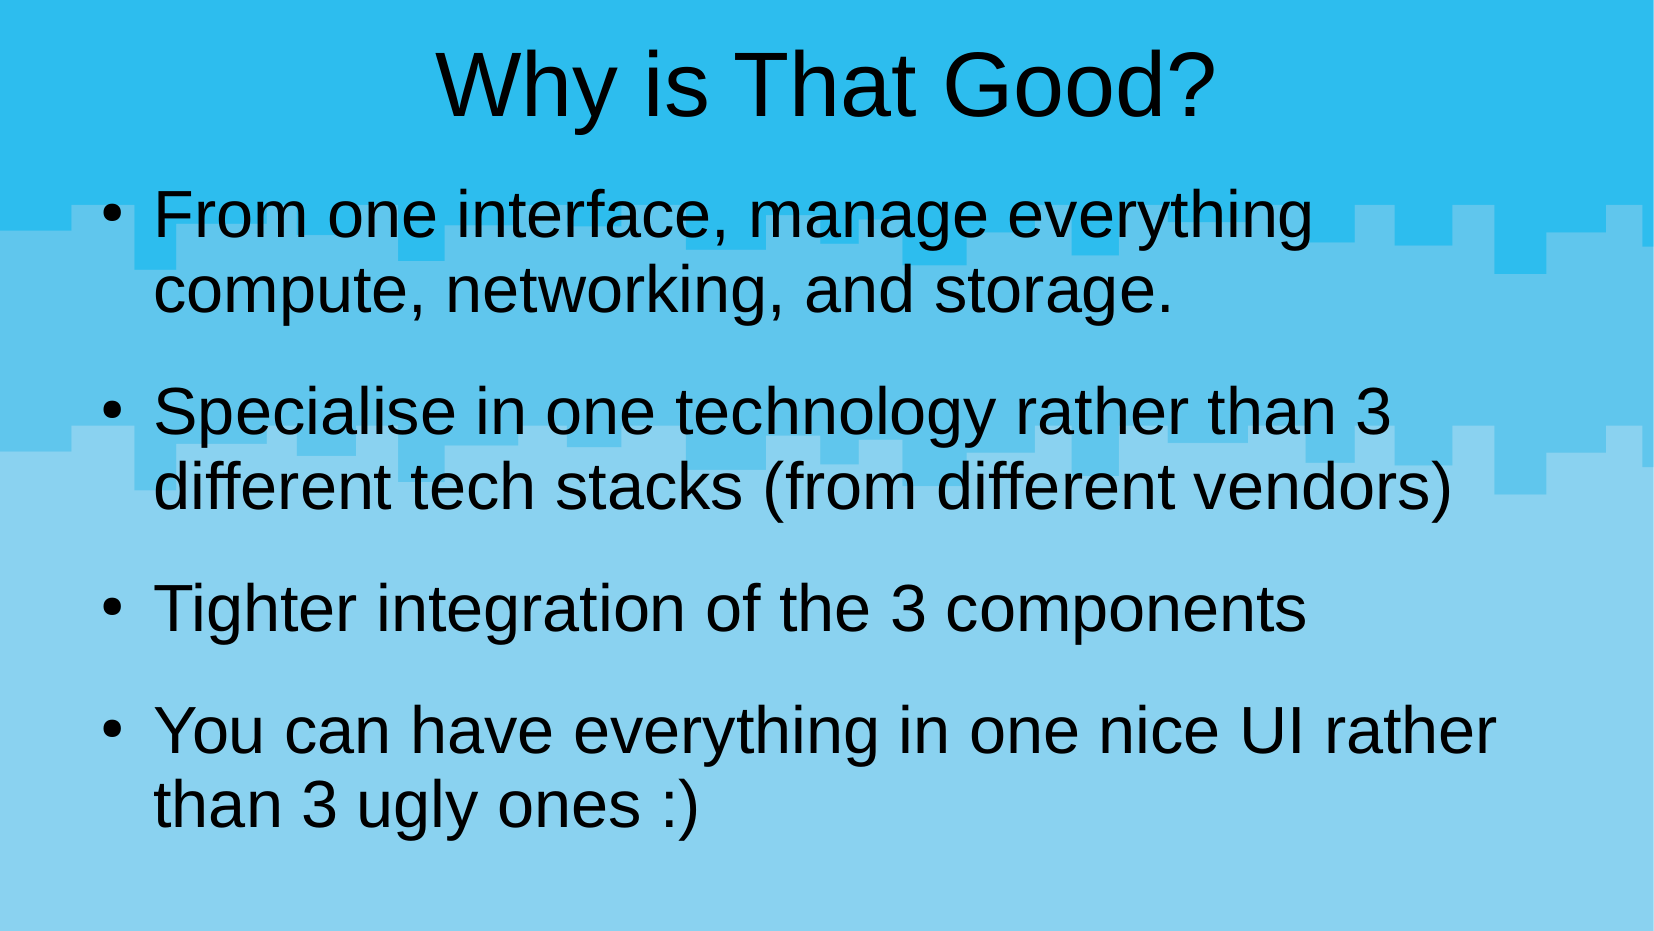

# Why is That Good?
From one interface, manage everything compute, networking, and storage.
Specialise in one technology rather than 3 different tech stacks (from different vendors)
Tighter integration of the 3 components
You can have everything in one nice UI rather than 3 ugly ones :)